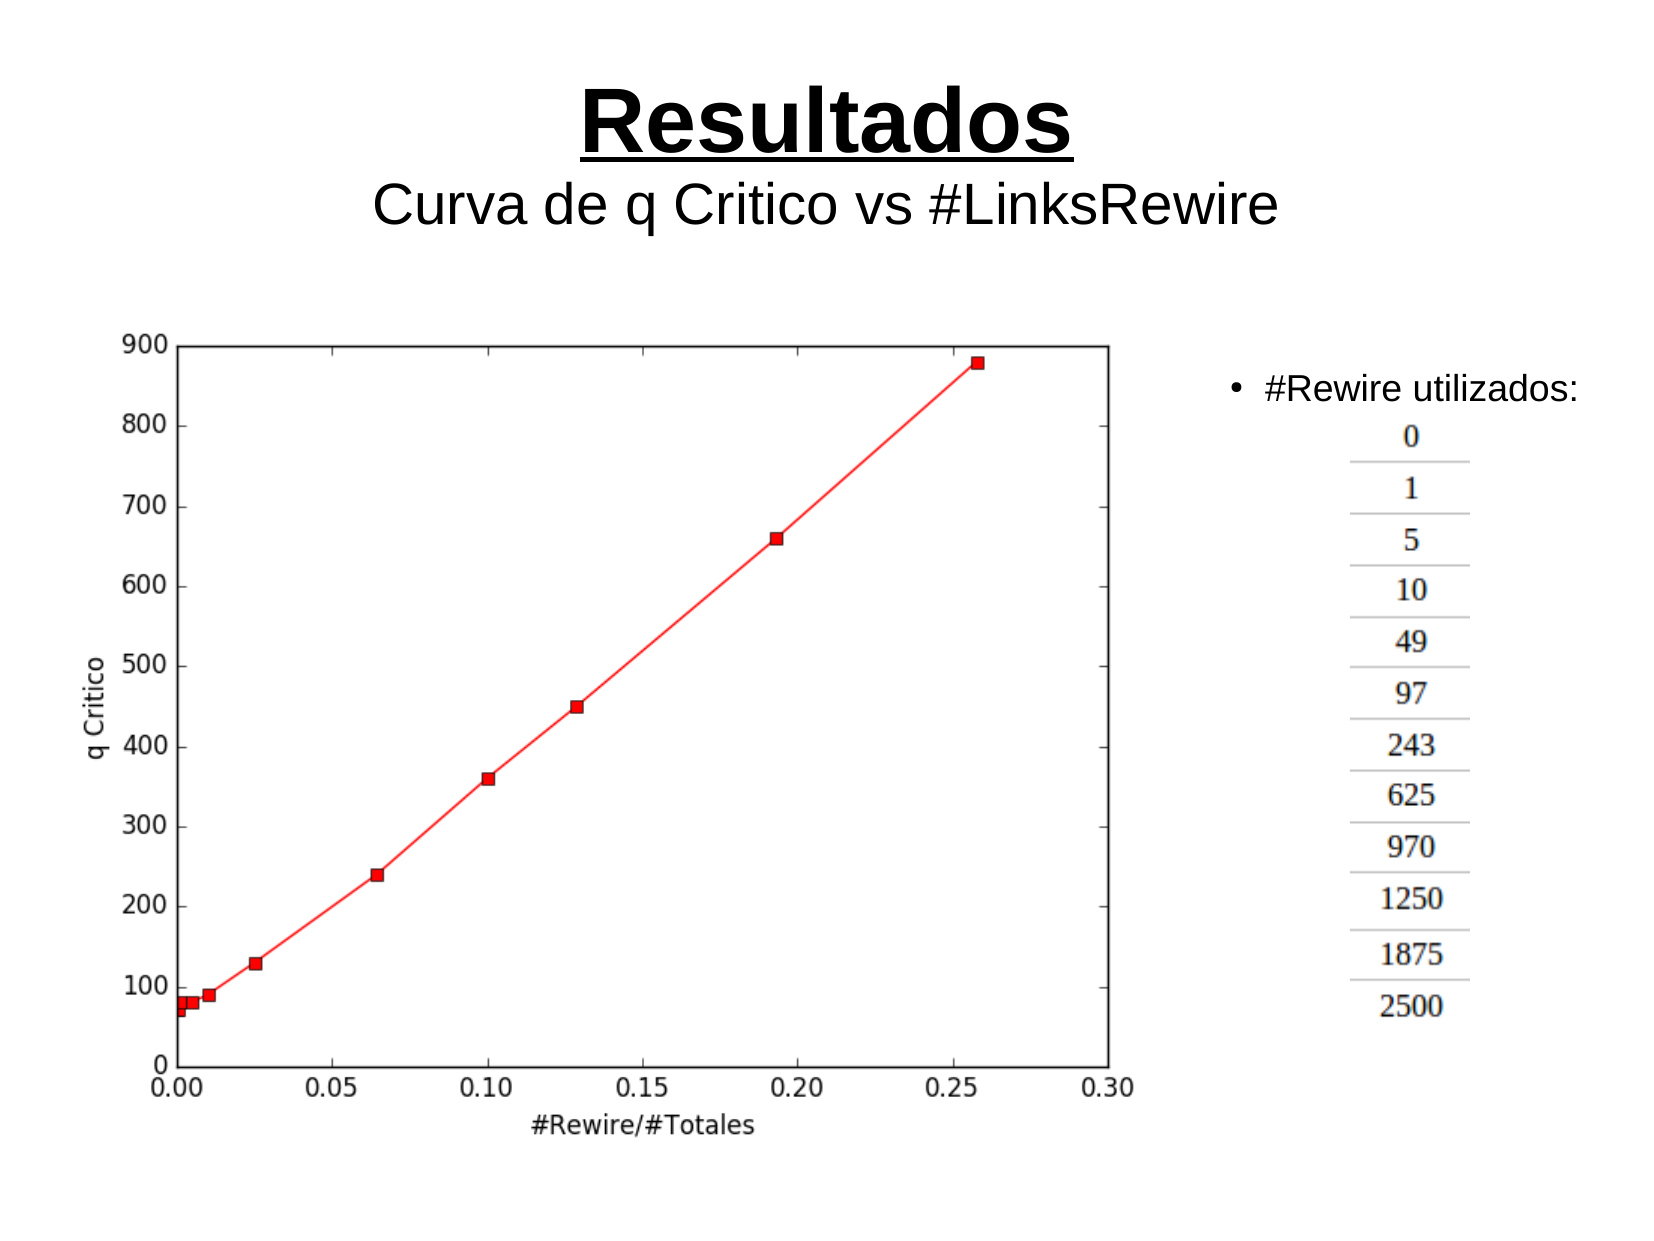

# Resultados Curva de q Critico vs #LinksRewire
#Rewire utilizados: